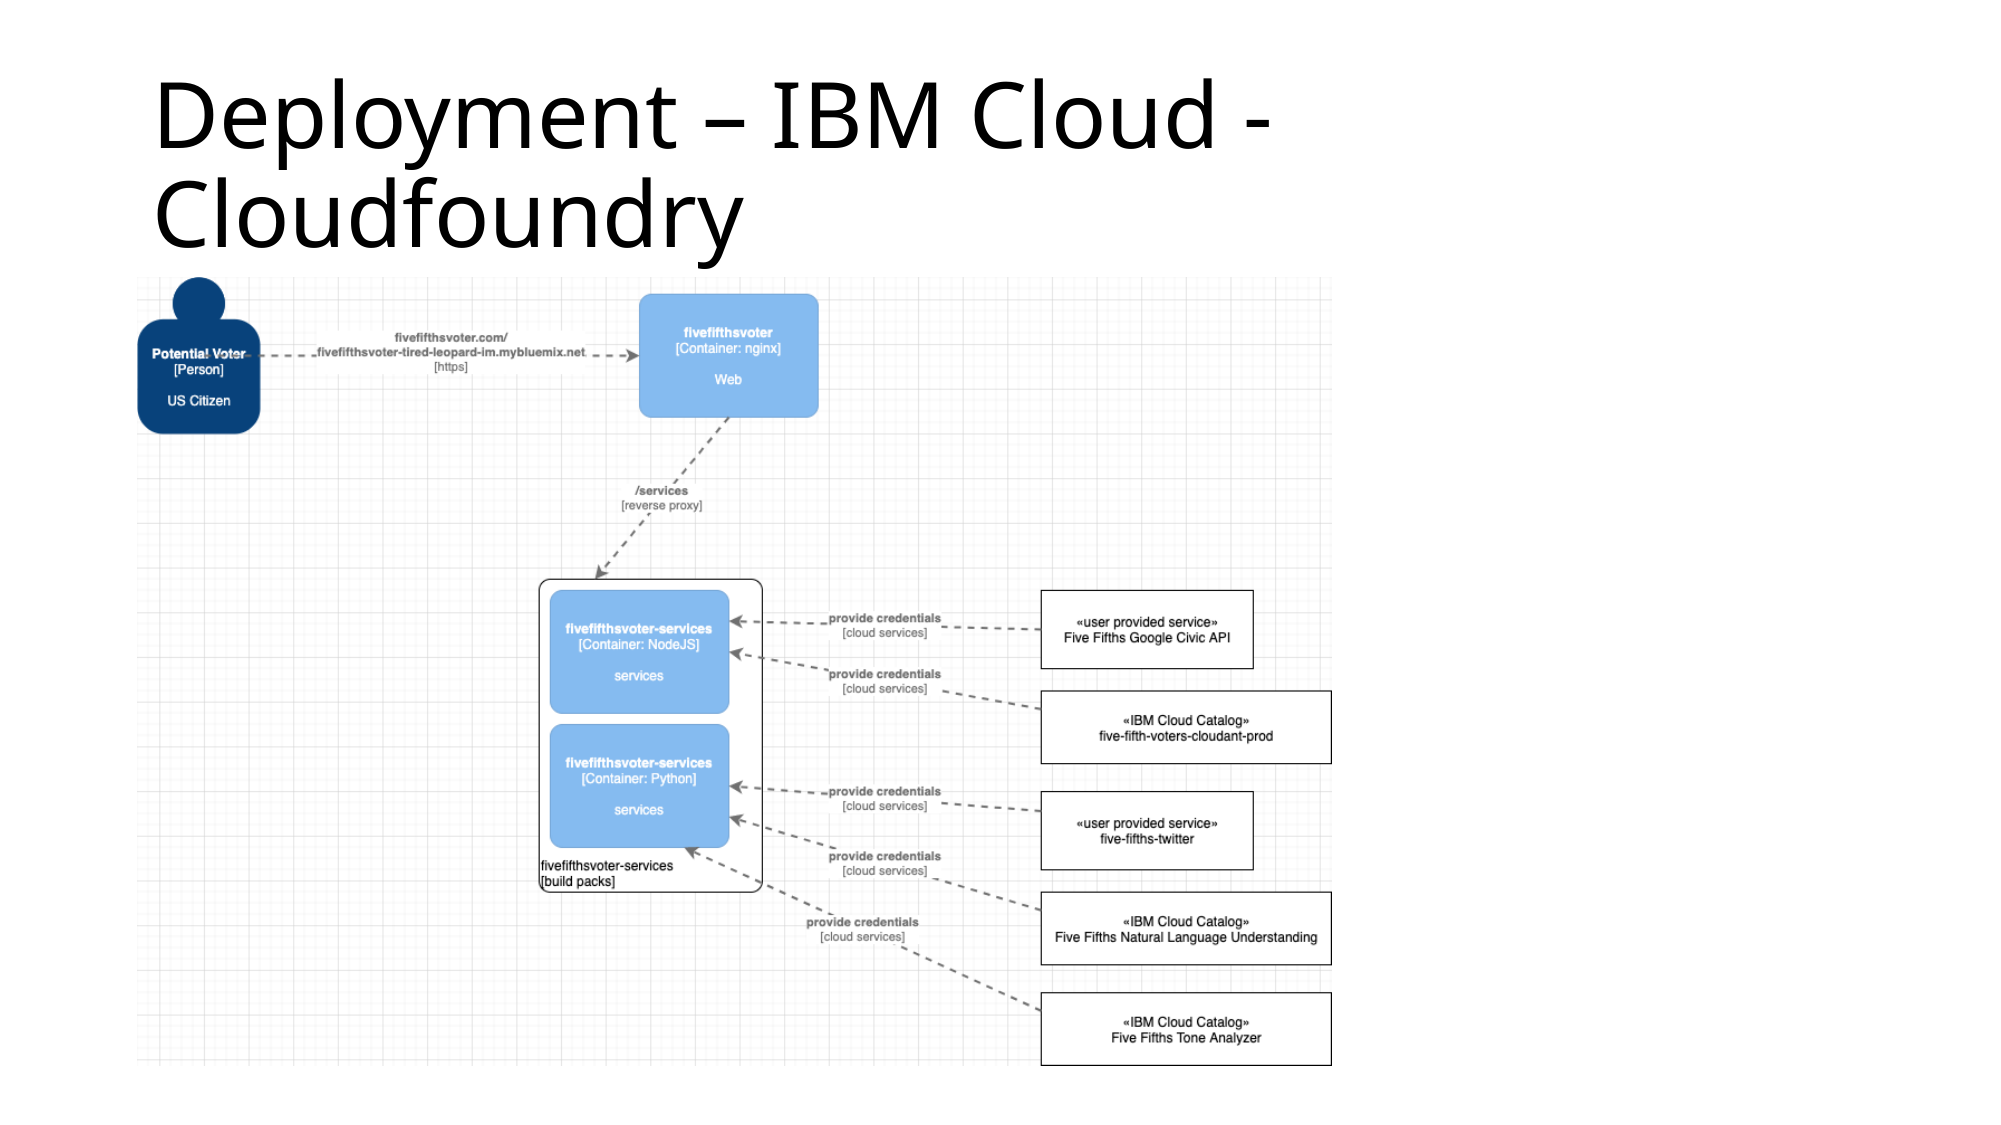

# Deployment – IBM Cloud - Cloudfoundry